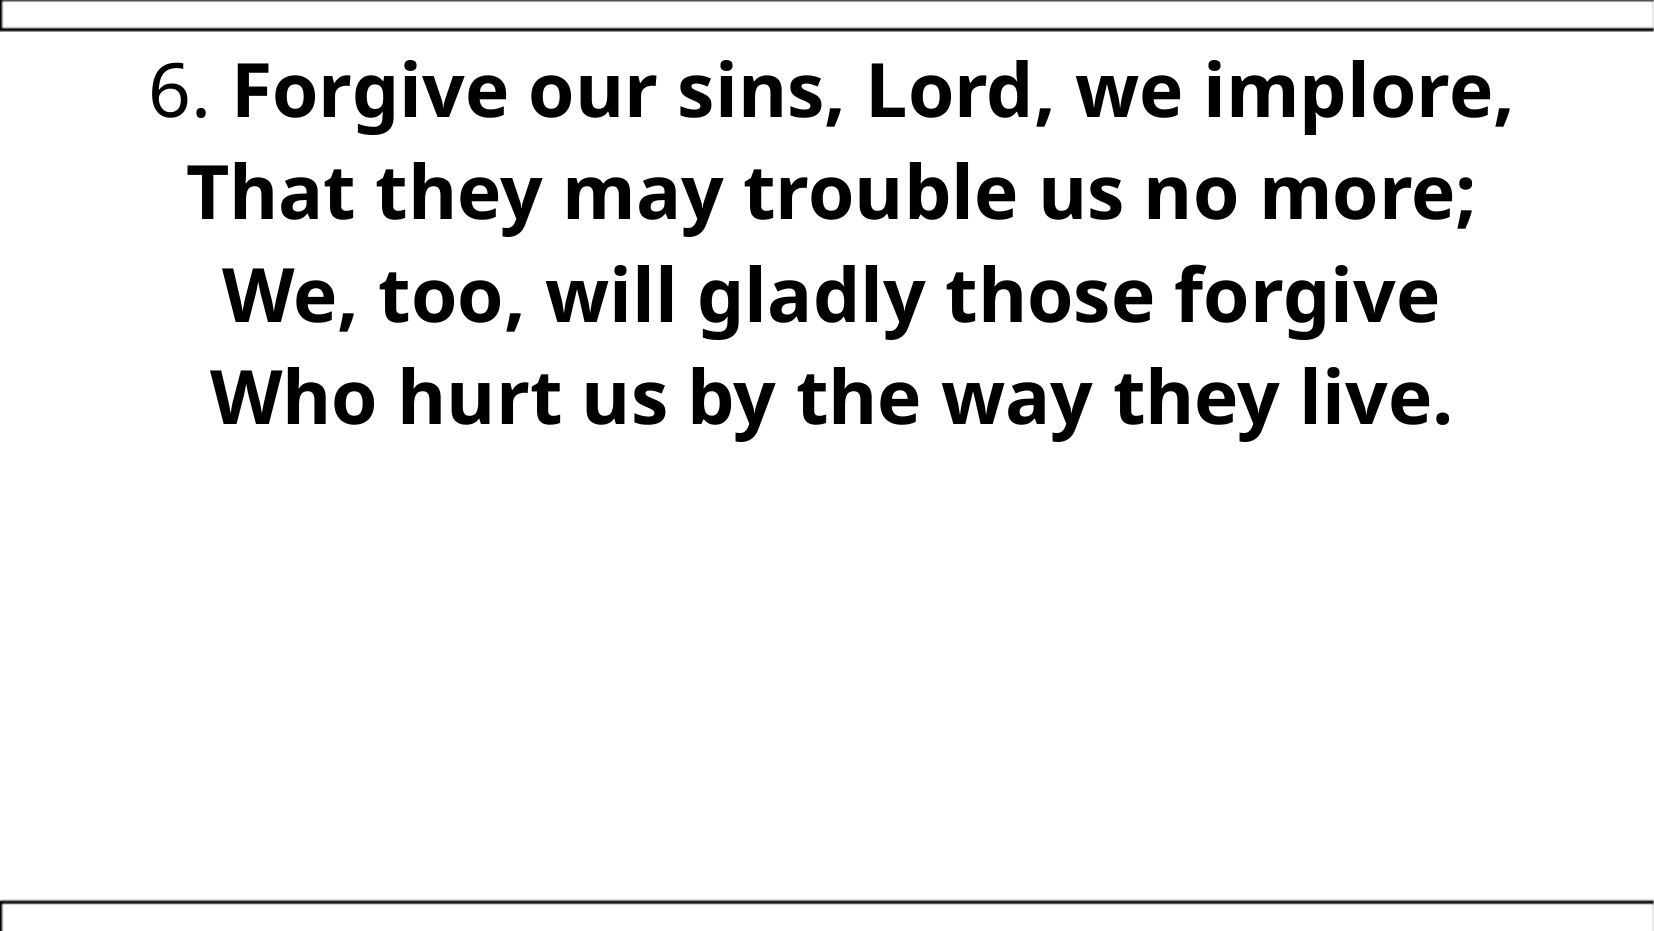

6. Forgive our sins, Lord, we implore,
That they may trouble us no more;
We, too, will gladly those forgive
Who hurt us by the way they live.